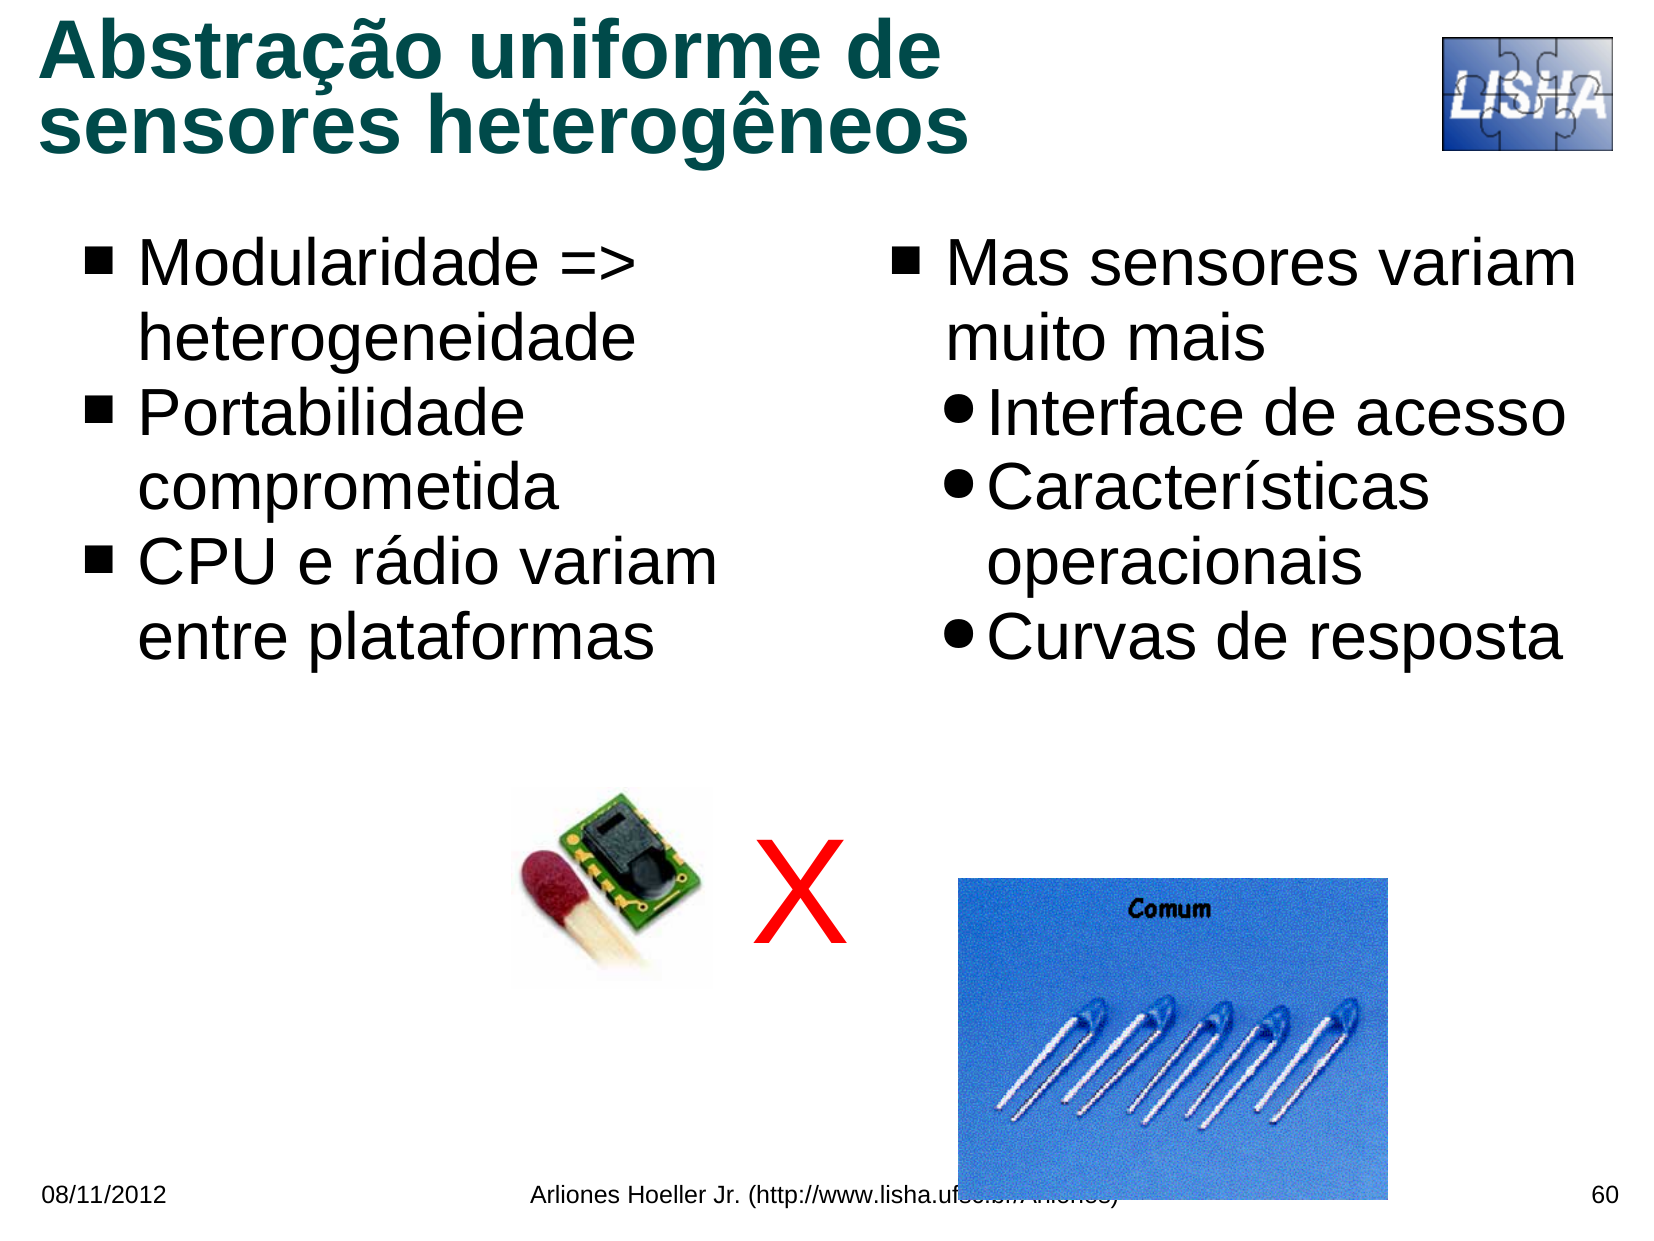

# Abstração uniforme de sensores heterogêneos
Modularidade => heterogeneidade
Portabilidade comprometida
CPU e rádio variam entre plataformas
Mas sensores variam muito mais
Interface de acesso
Características operacionais
Curvas de resposta
X